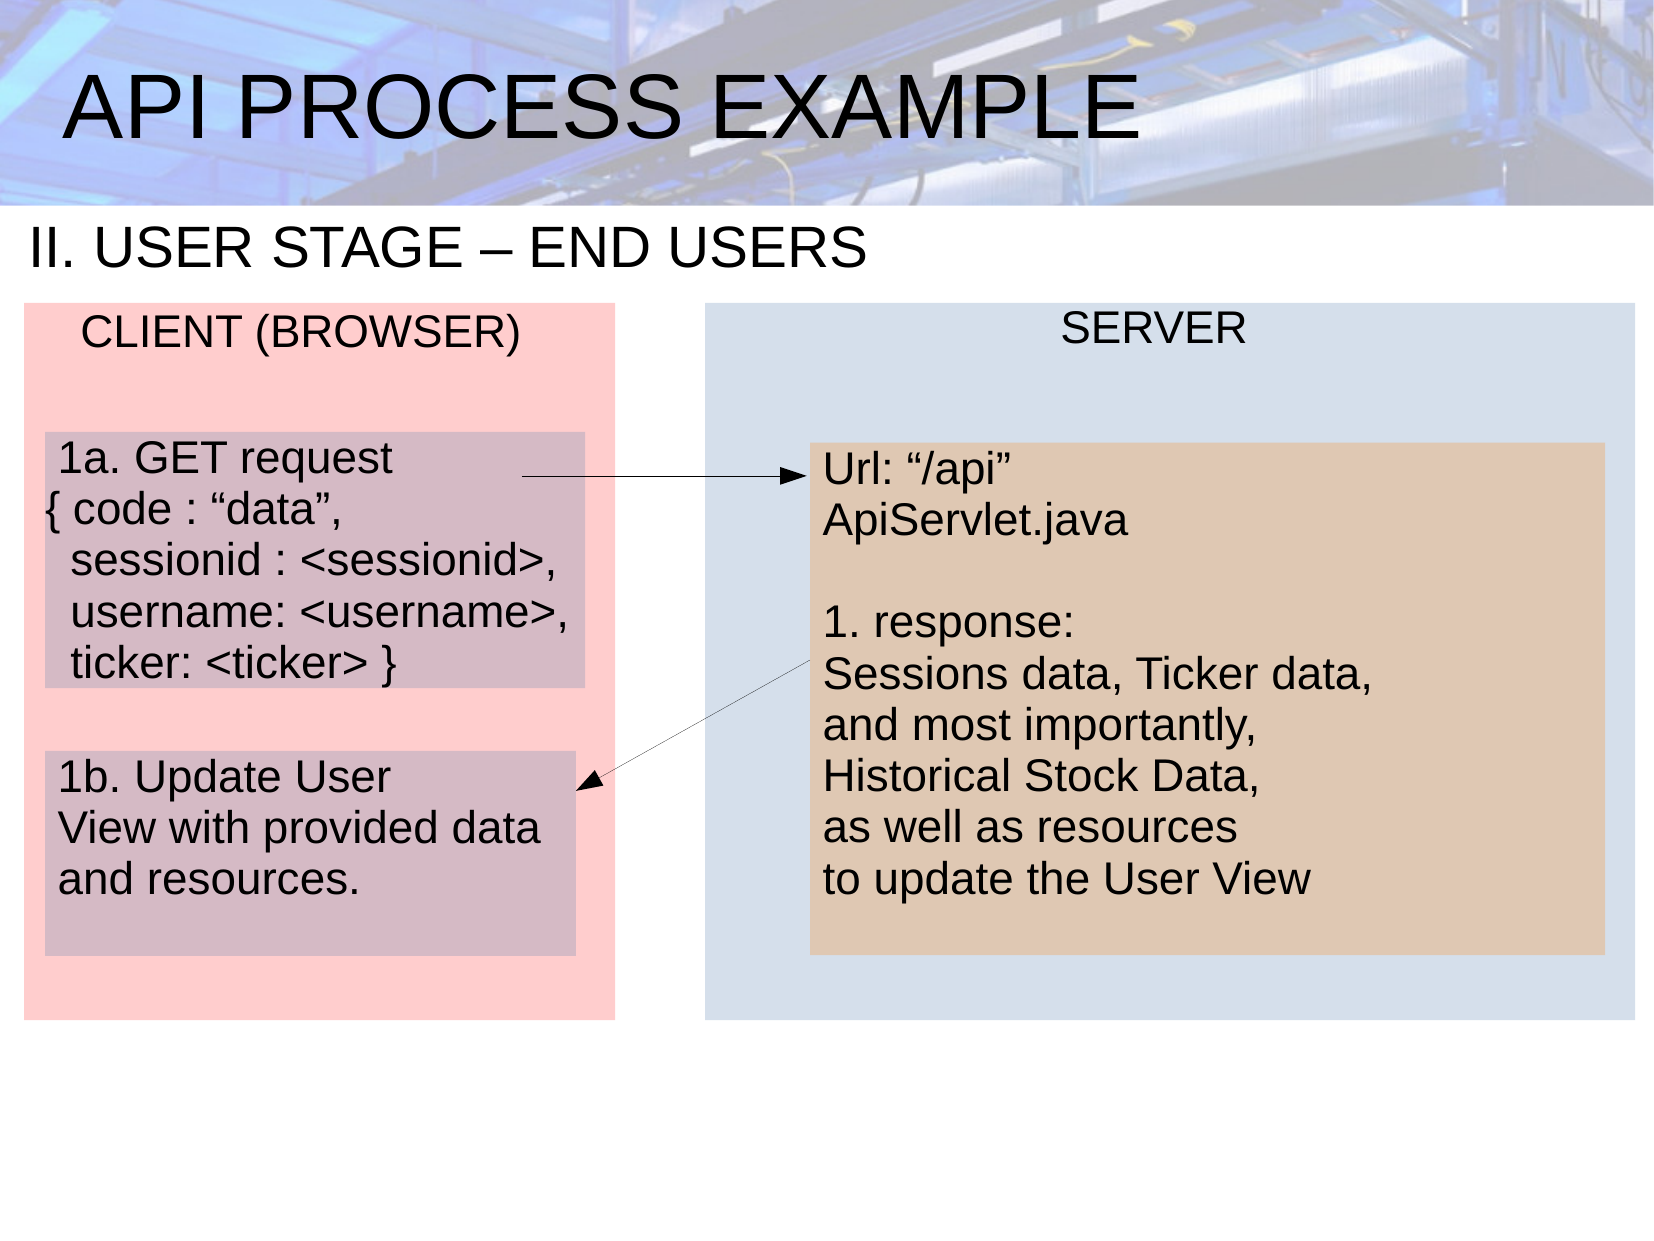

# API PROCESS EXAMPLE
II. USER STAGE – END USERS
SERVER
CLIENT (BROWSER)
 1a. GET request
{ code : “data”,
 sessionid : <sessionid>,
 username: <username>,
 ticker: <ticker> }
 Url: “/api”
 ApiServlet.java
 1. response:
 Sessions data, Ticker data,
 and most importantly,
 Historical Stock Data,
 as well as resources
 to update the User View
 1b. Update User
 View with provided data
 and resources.